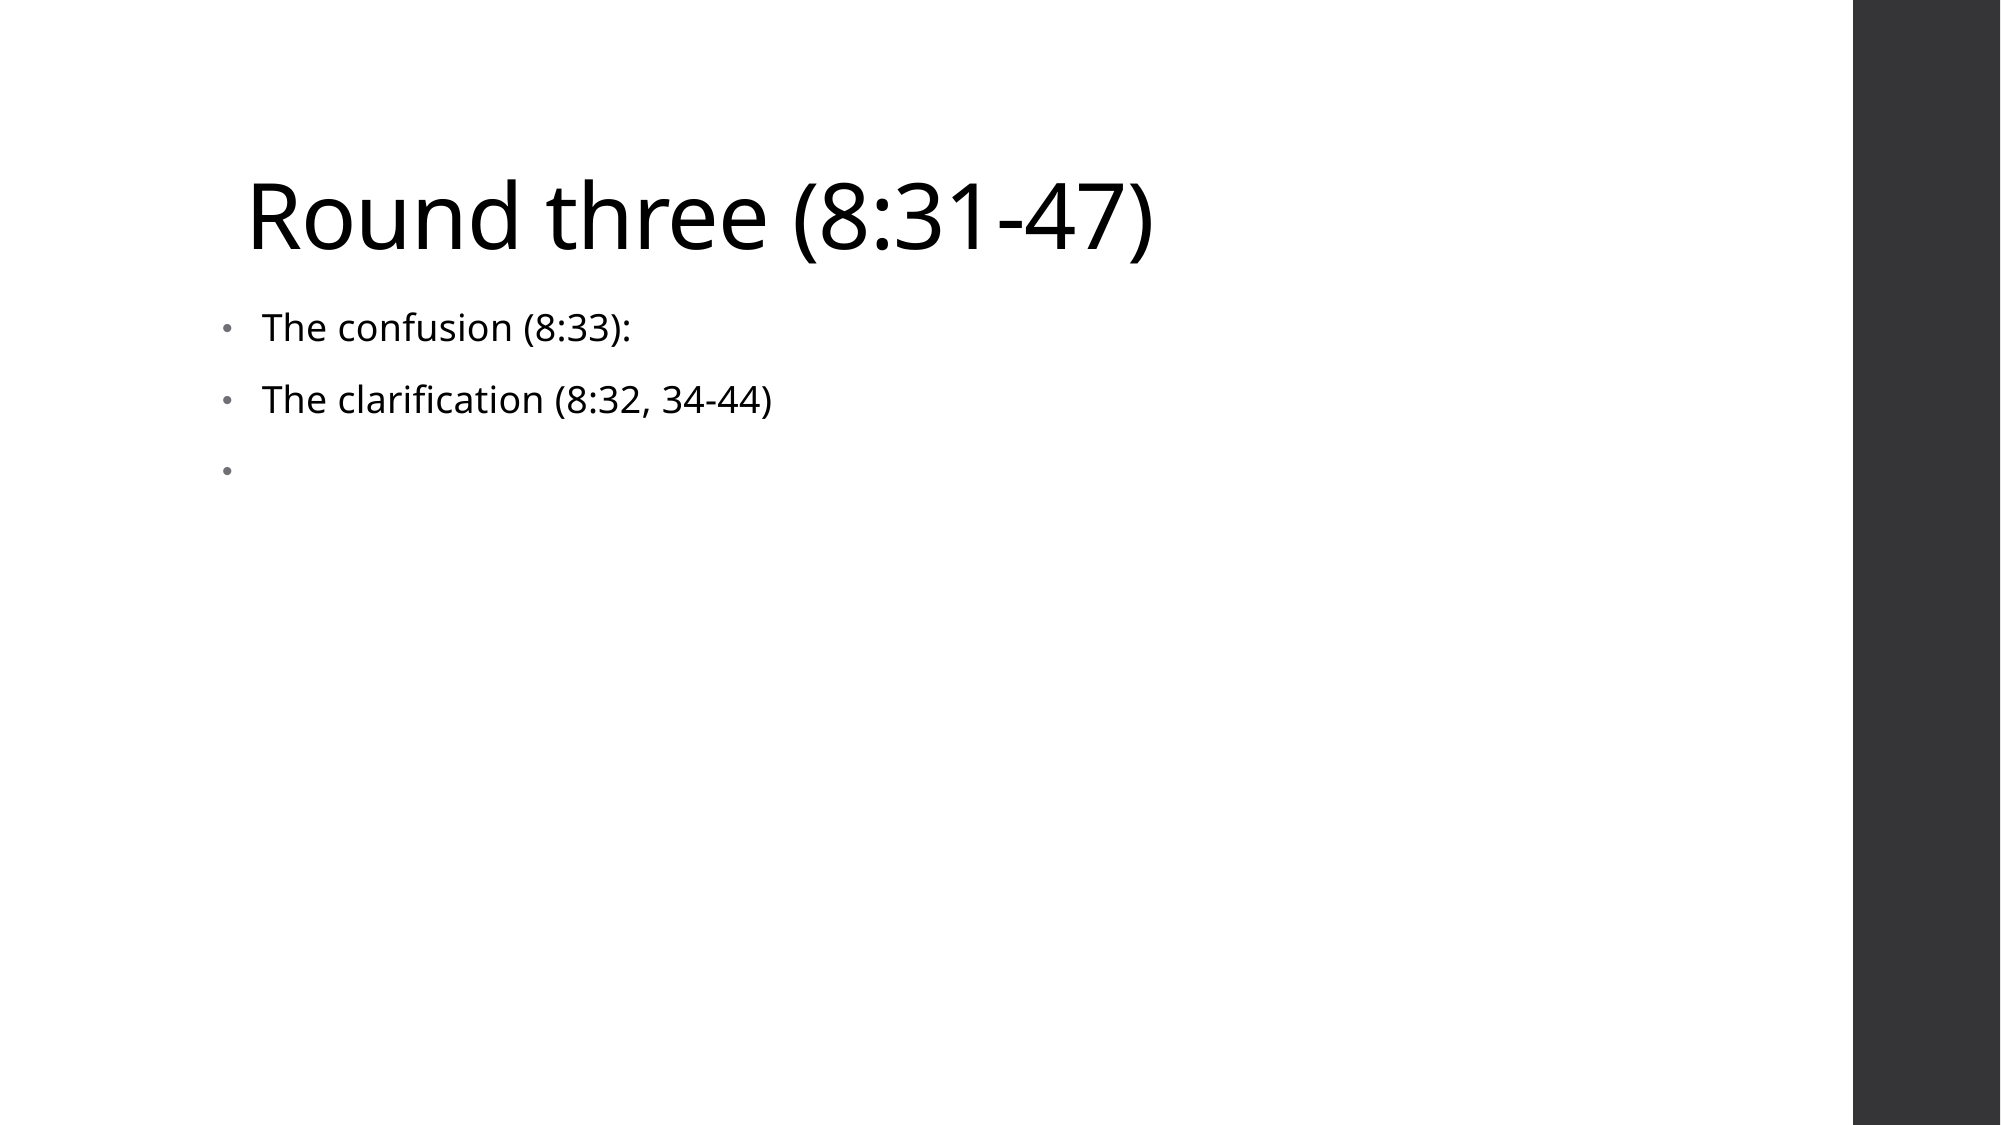

# Round three (8:31-47)
 The confusion (8:33):
 The clarification (8:32, 34-44)